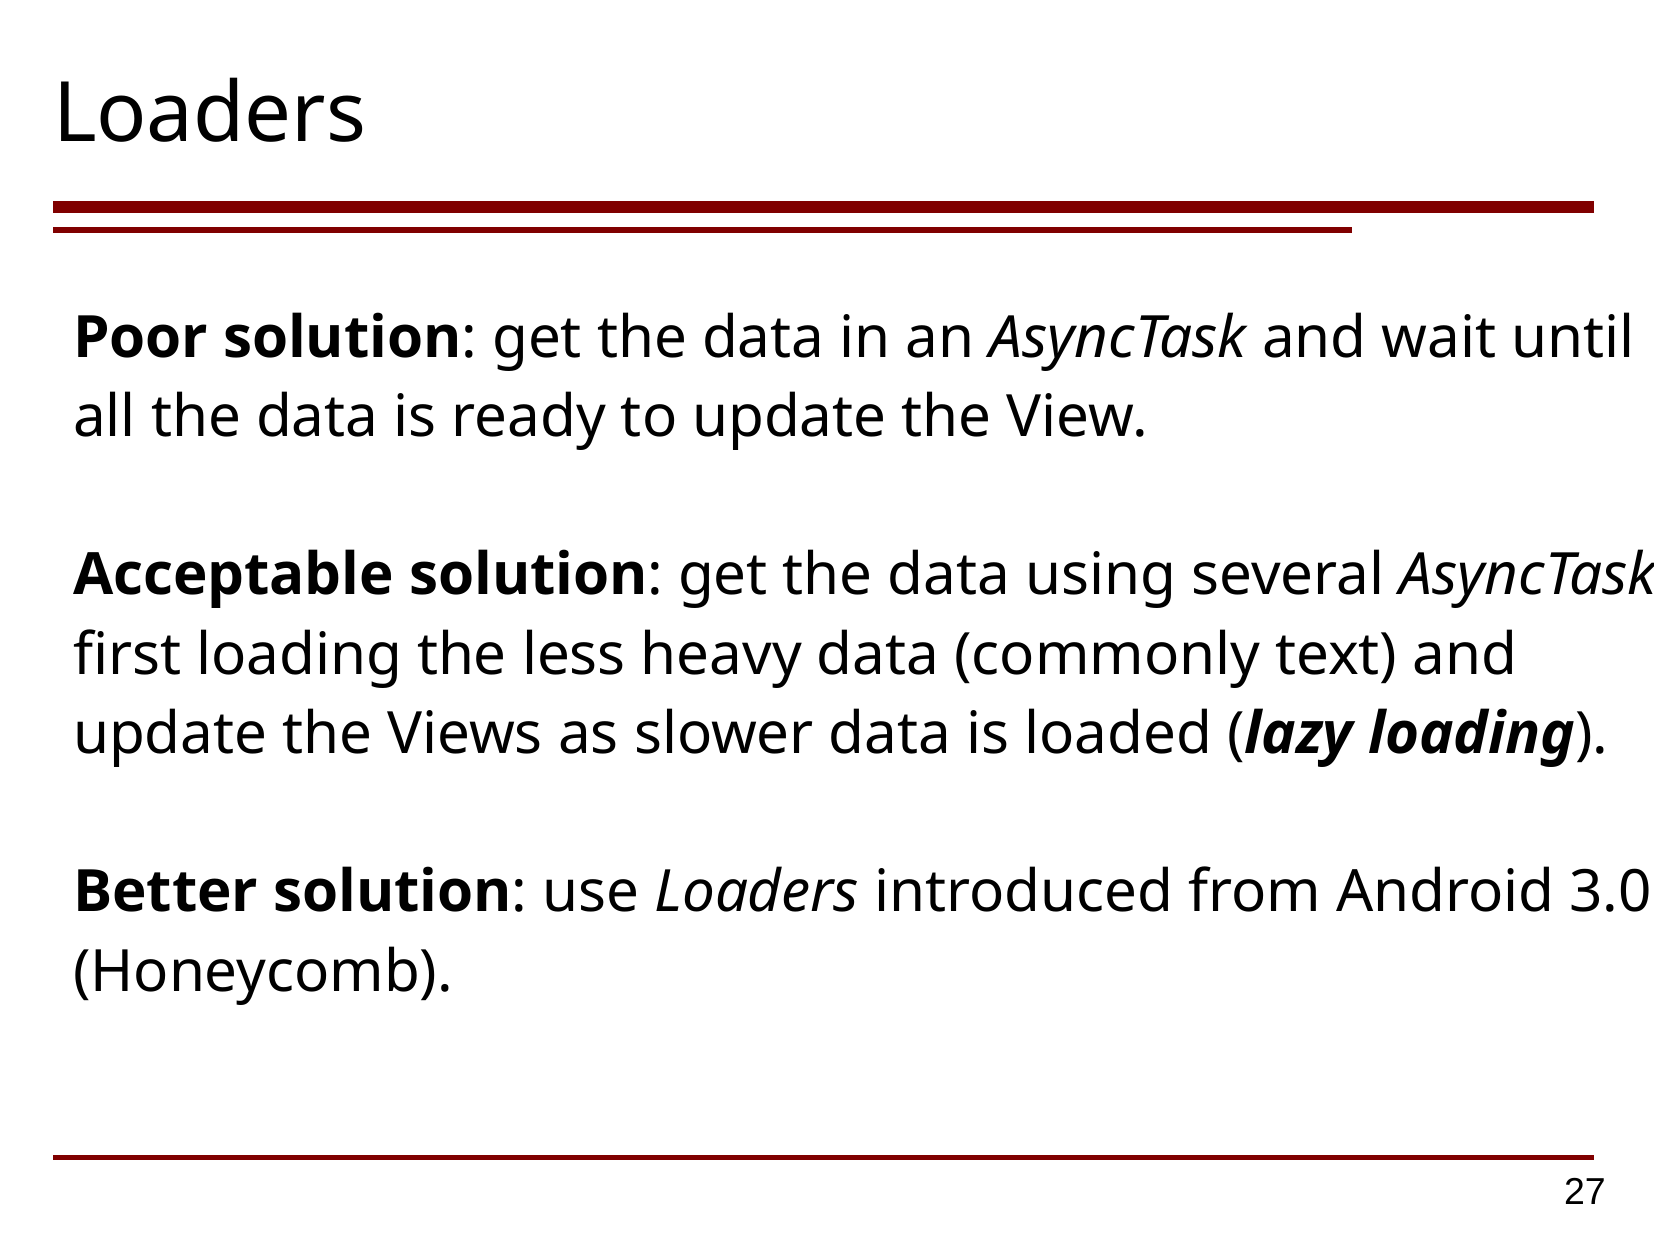

# Loaders
Poor solution: get the data in an AsyncTask and wait until
all the data is ready to update the View.
Acceptable solution: get the data using several AsyncTasks,
first loading the less heavy data (commonly text) and
update the Views as slower data is loaded (lazy loading).
Better solution: use Loaders introduced from Android 3.0
(Honeycomb).